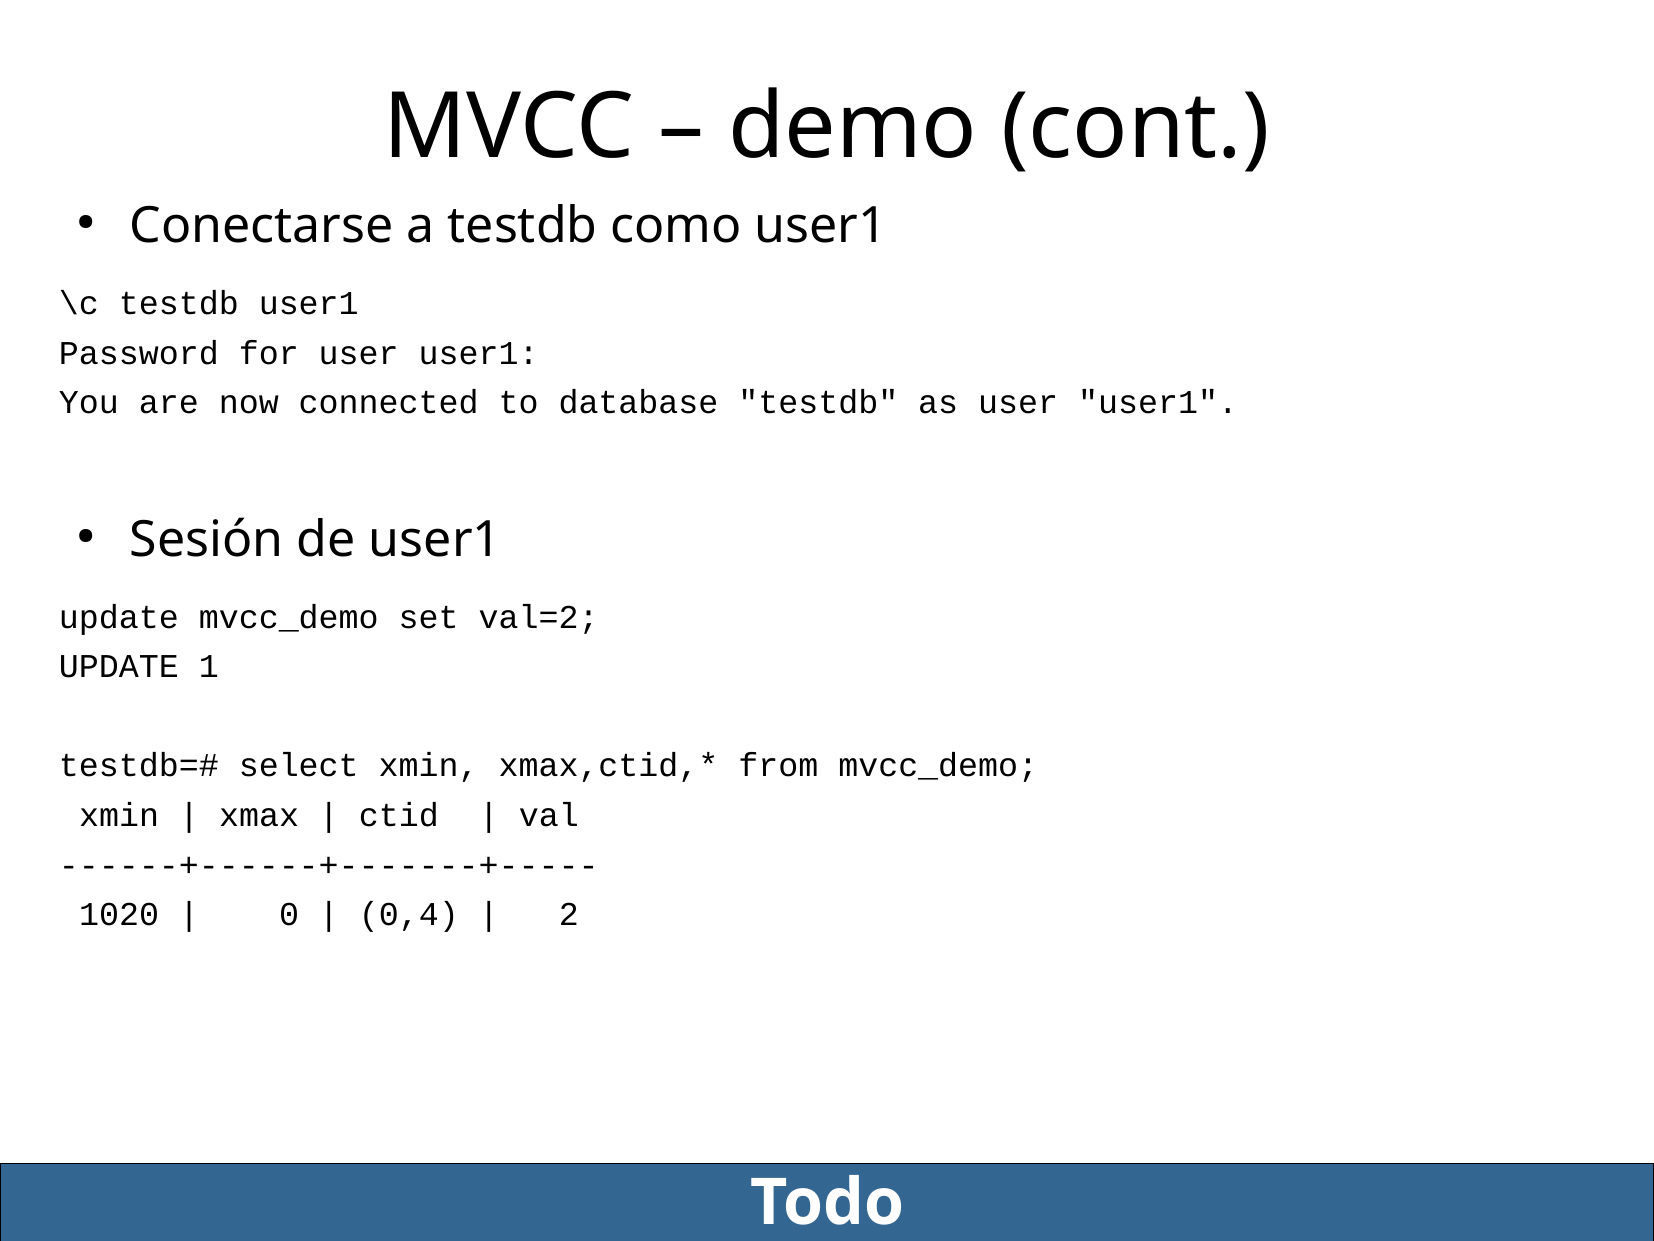

# MVCC – demo (cont.)
Conectarse a testdb como user1
\c testdb user1
Password for user user1:
You are now connected to database "testdb" as user "user1".
Sesión de user1
update mvcc_demo set val=2;
UPDATE 1
testdb=# select xmin, xmax,ctid,* from mvcc_demo;
 xmin | xmax | ctid | val
------+------+-------+-----
 1020 | 0 | (0,4) | 2